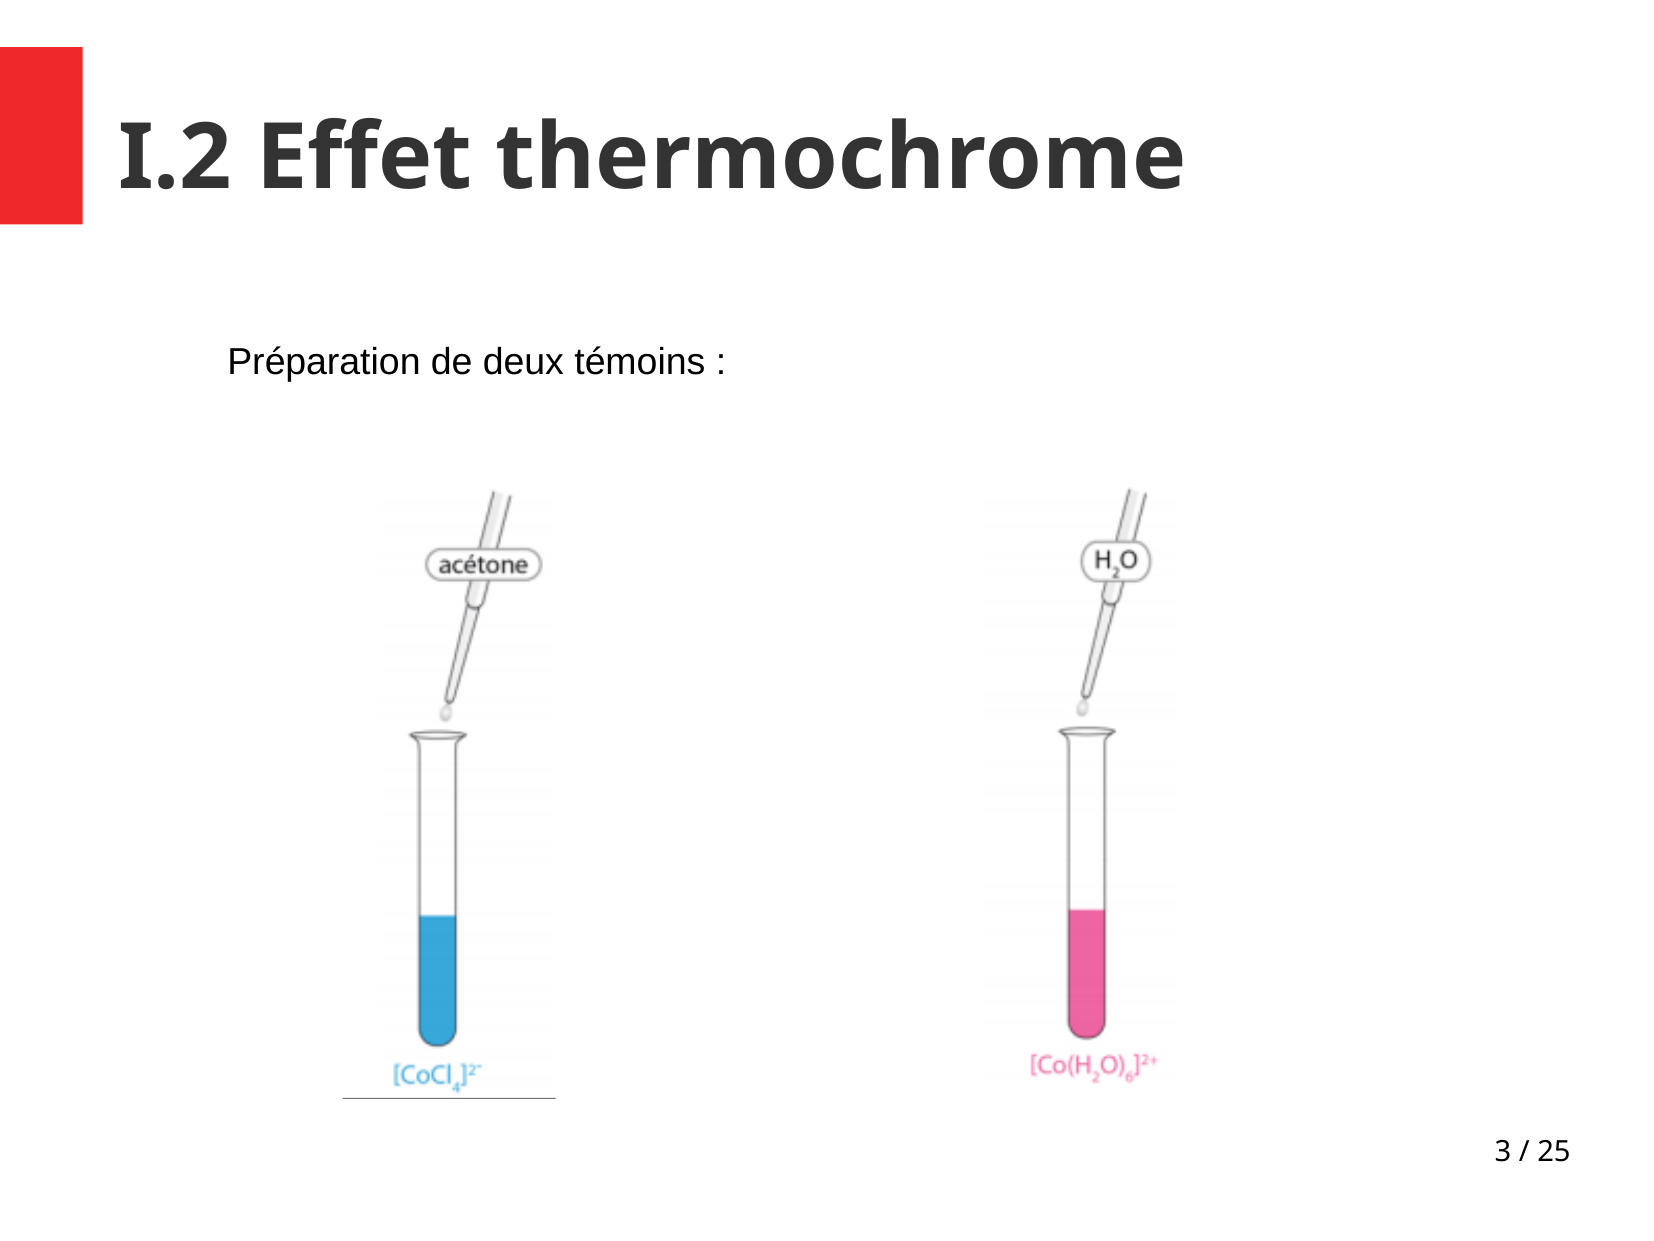

# I.2 Effet thermochrome
Préparation de deux témoins :
3